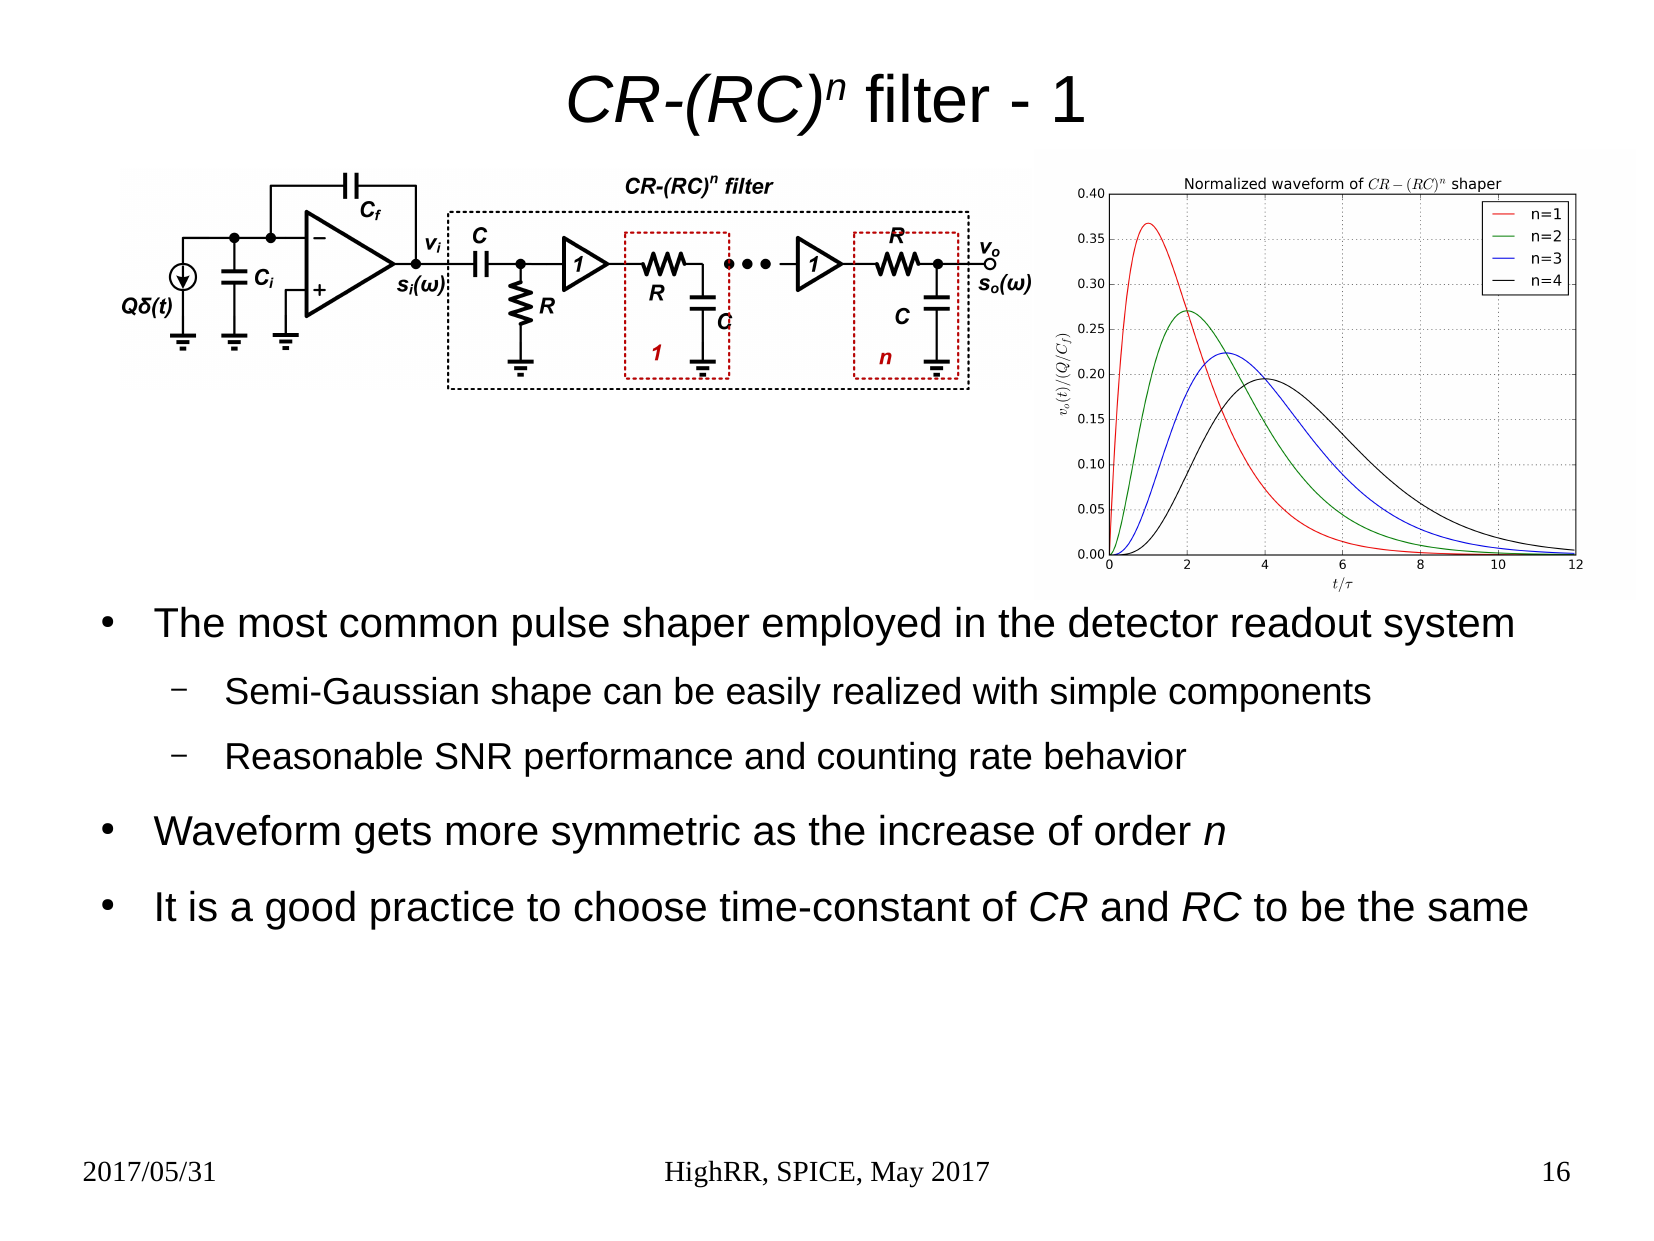

# CR-(RC)n filter - 1
The most common pulse shaper employed in the detector readout system
Semi-Gaussian shape can be easily realized with simple components
Reasonable SNR performance and counting rate behavior
Waveform gets more symmetric as the increase of order n
It is a good practice to choose time-constant of CR and RC to be the same
2017/05/31
HighRR, SPICE, May 2017
16